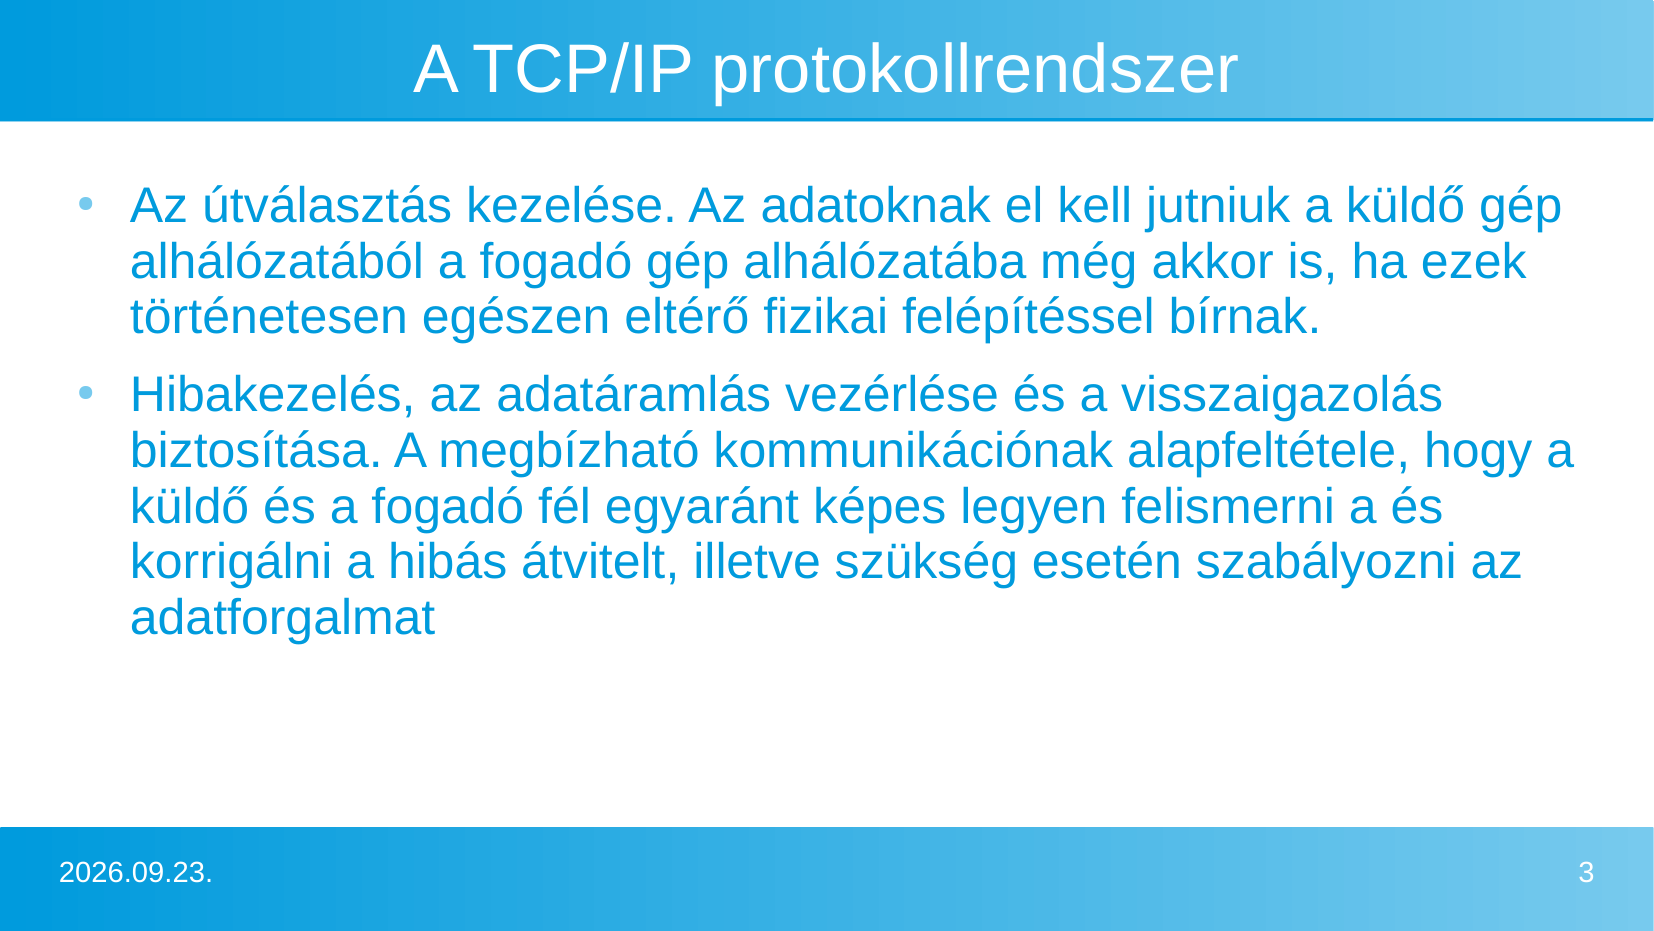

# A TCP/IP protokollrendszer
Az útválasztás kezelése. Az adatoknak el kell jutniuk a küldő gép alhálózatából a fogadó gép alhálózatába még akkor is, ha ezek történetesen egészen eltérő fizikai felépítéssel bírnak.
Hibakezelés, az adatáramlás vezérlése és a visszaigazolás biztosítása. A megbízható kommunikációnak alapfeltétele, hogy a küldő és a fogadó fél egyaránt képes legyen felismerni a és korrigálni a hibás átvitelt, illetve szükség esetén szabályozni az adatforgalmat
3